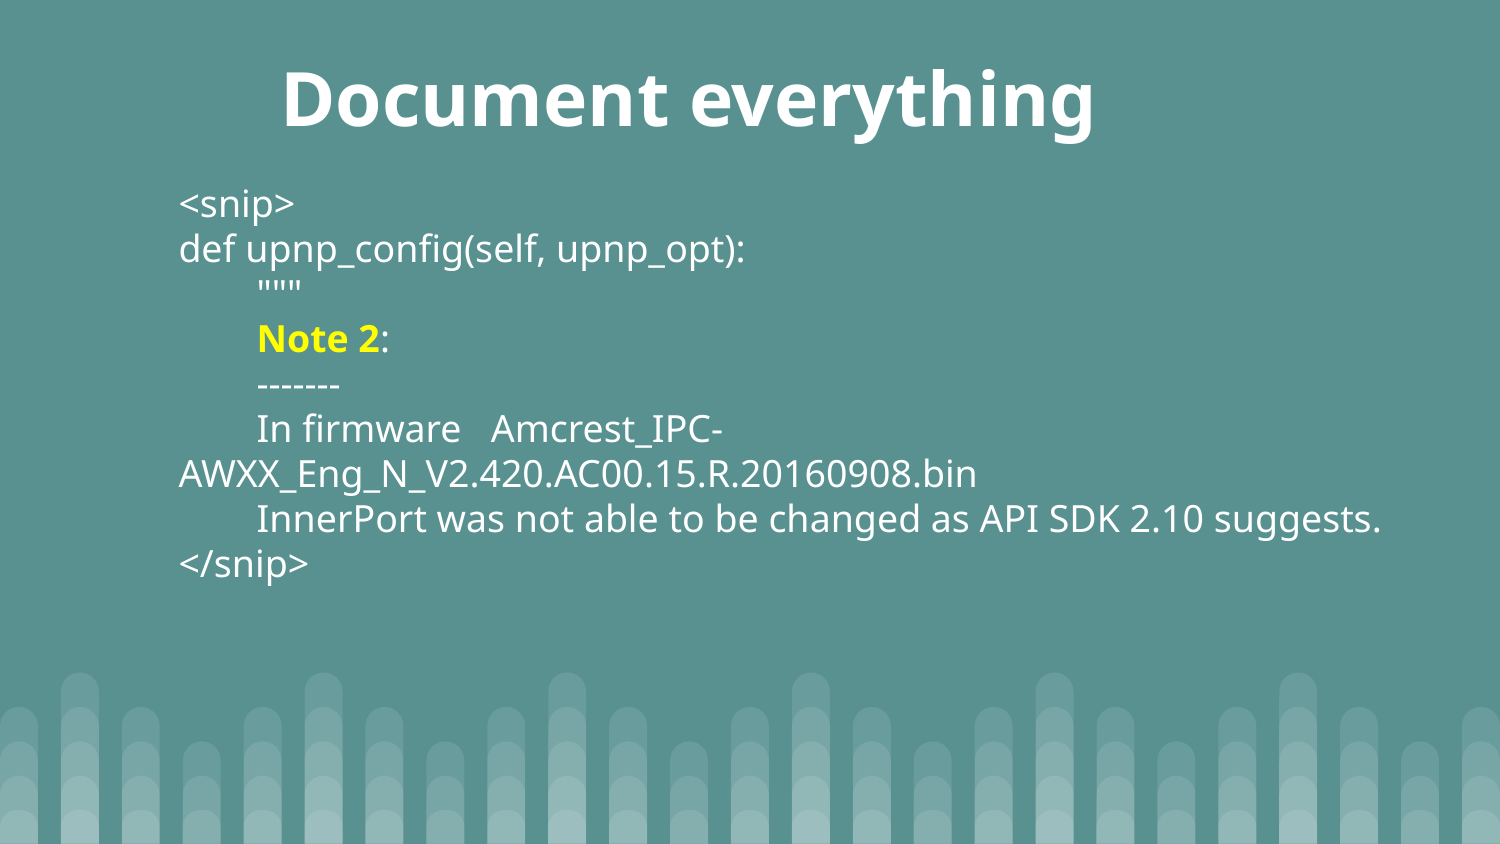

# Document everything
<snip>
def upnp_config(self, upnp_opt):
 """
 Note 2:
 -------
 In firmware Amcrest_IPC-AWXX_Eng_N_V2.420.AC00.15.R.20160908.bin
 InnerPort was not able to be changed as API SDK 2.10 suggests.
</snip>